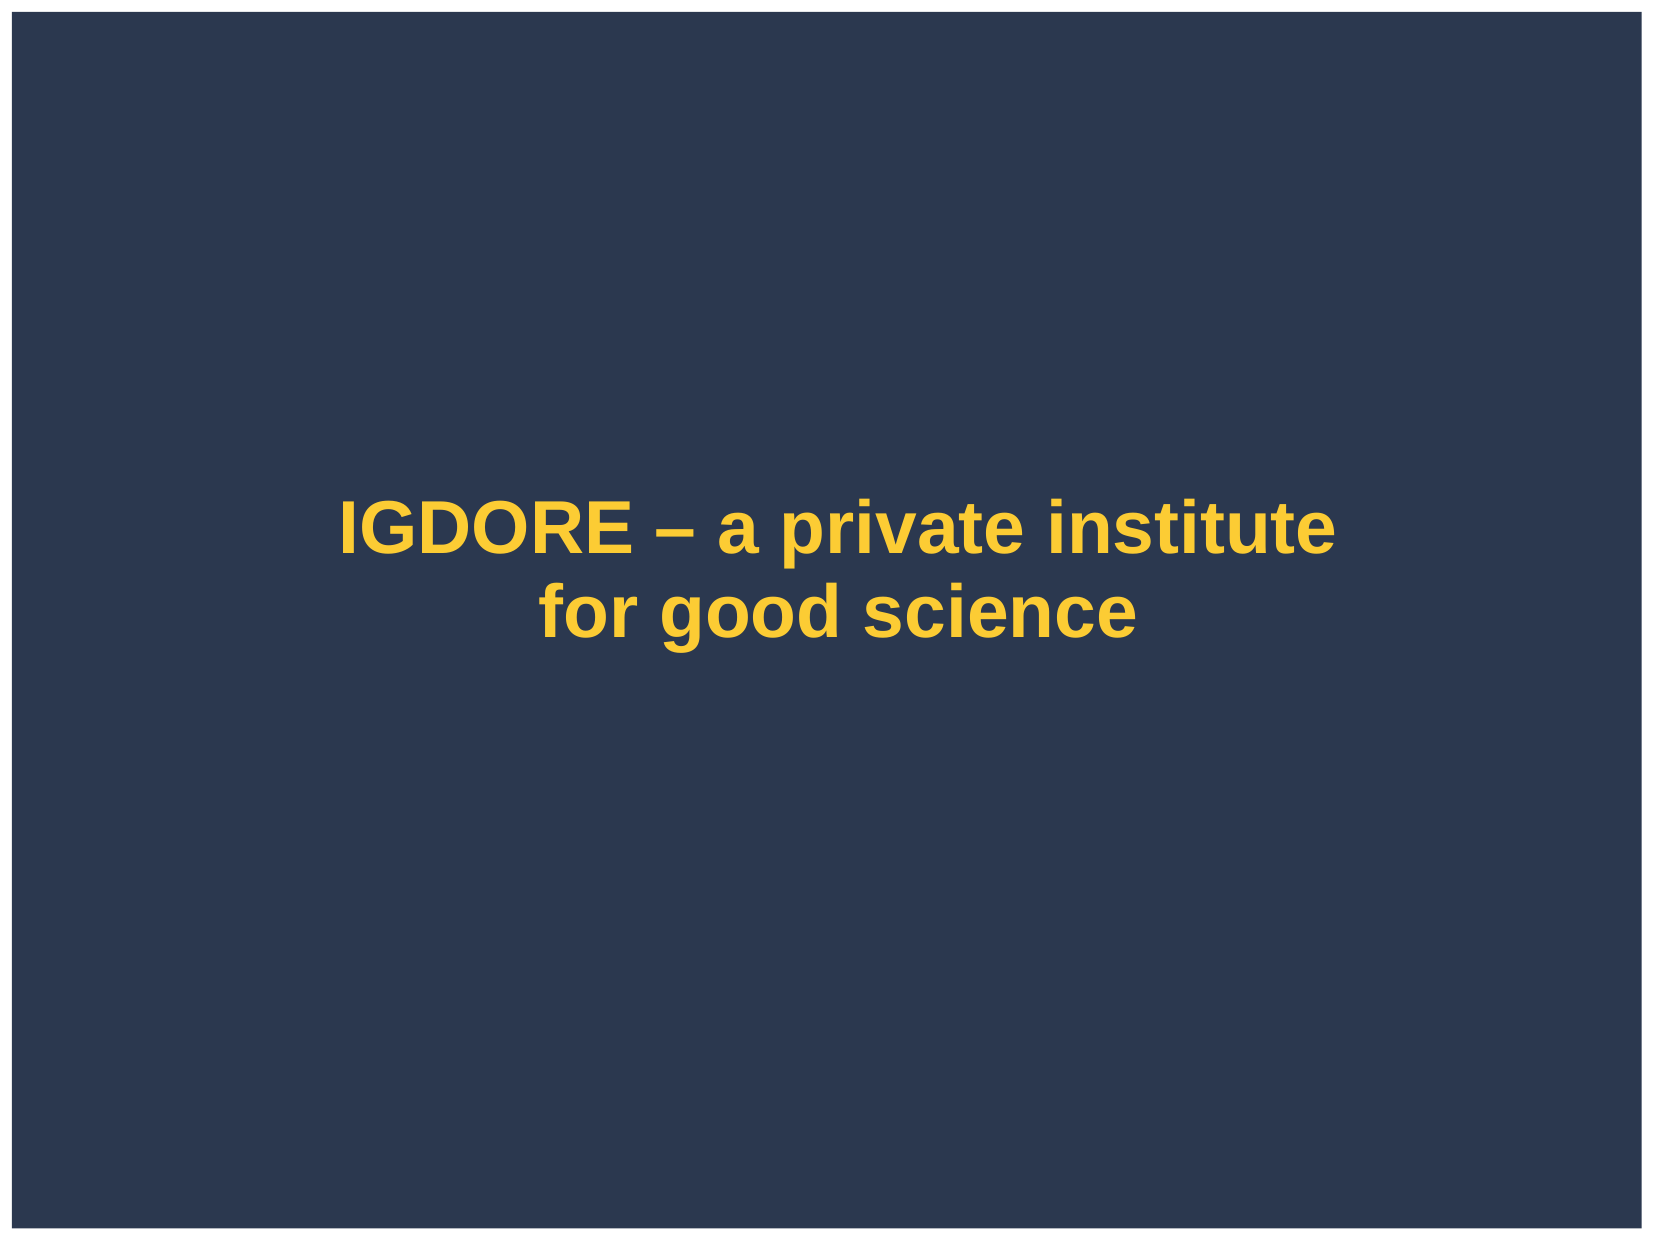

#
 IGDORE – a private institute
for good science